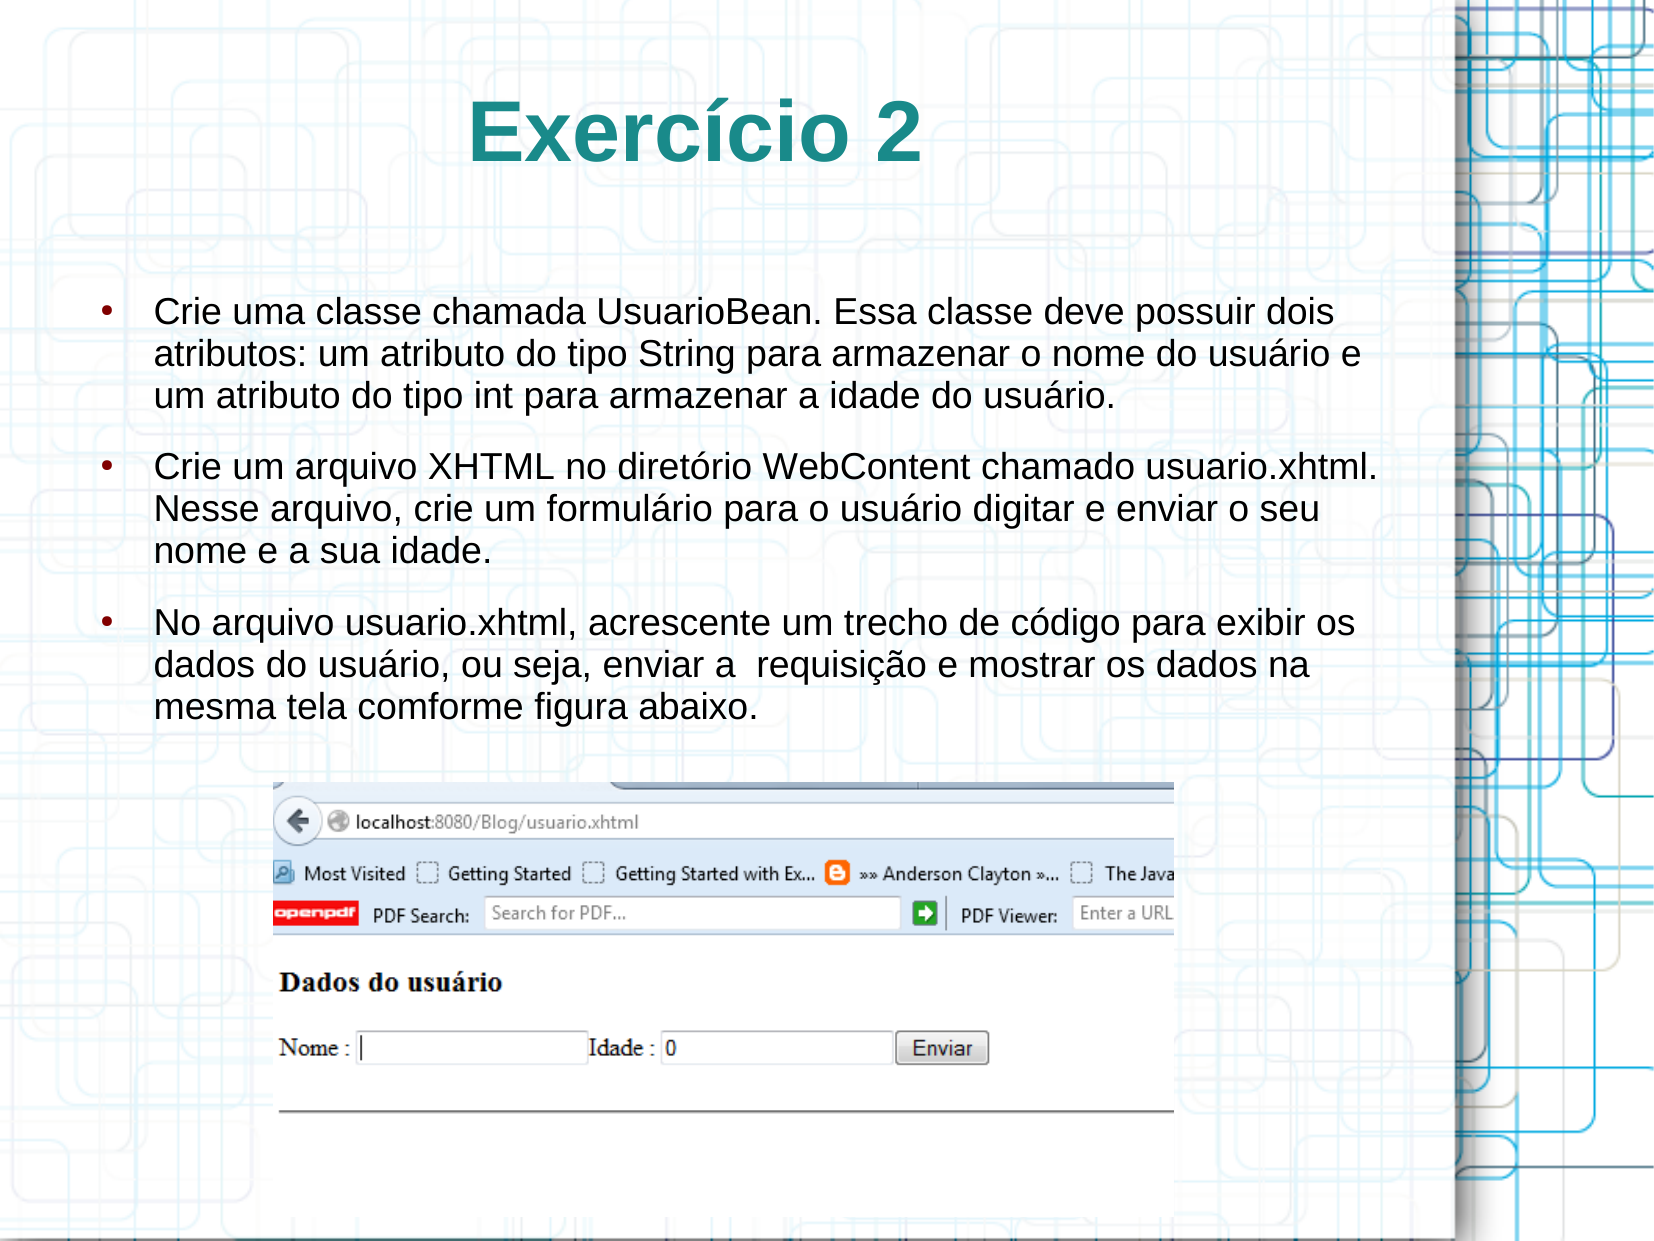

Exercício 2
#
Crie uma classe chamada UsuarioBean. Essa classe deve possuir dois atributos: um atributo do tipo String para armazenar o nome do usuário e um atributo do tipo int para armazenar a idade do usuário.
Crie um arquivo XHTML no diretório WebContent chamado usuario.xhtml. Nesse arquivo, crie um formulário para o usuário digitar e enviar o seu nome e a sua idade.
No arquivo usuario.xhtml, acrescente um trecho de código para exibir os dados do usuário, ou seja, enviar a requisição e mostrar os dados na mesma tela comforme figura abaixo.